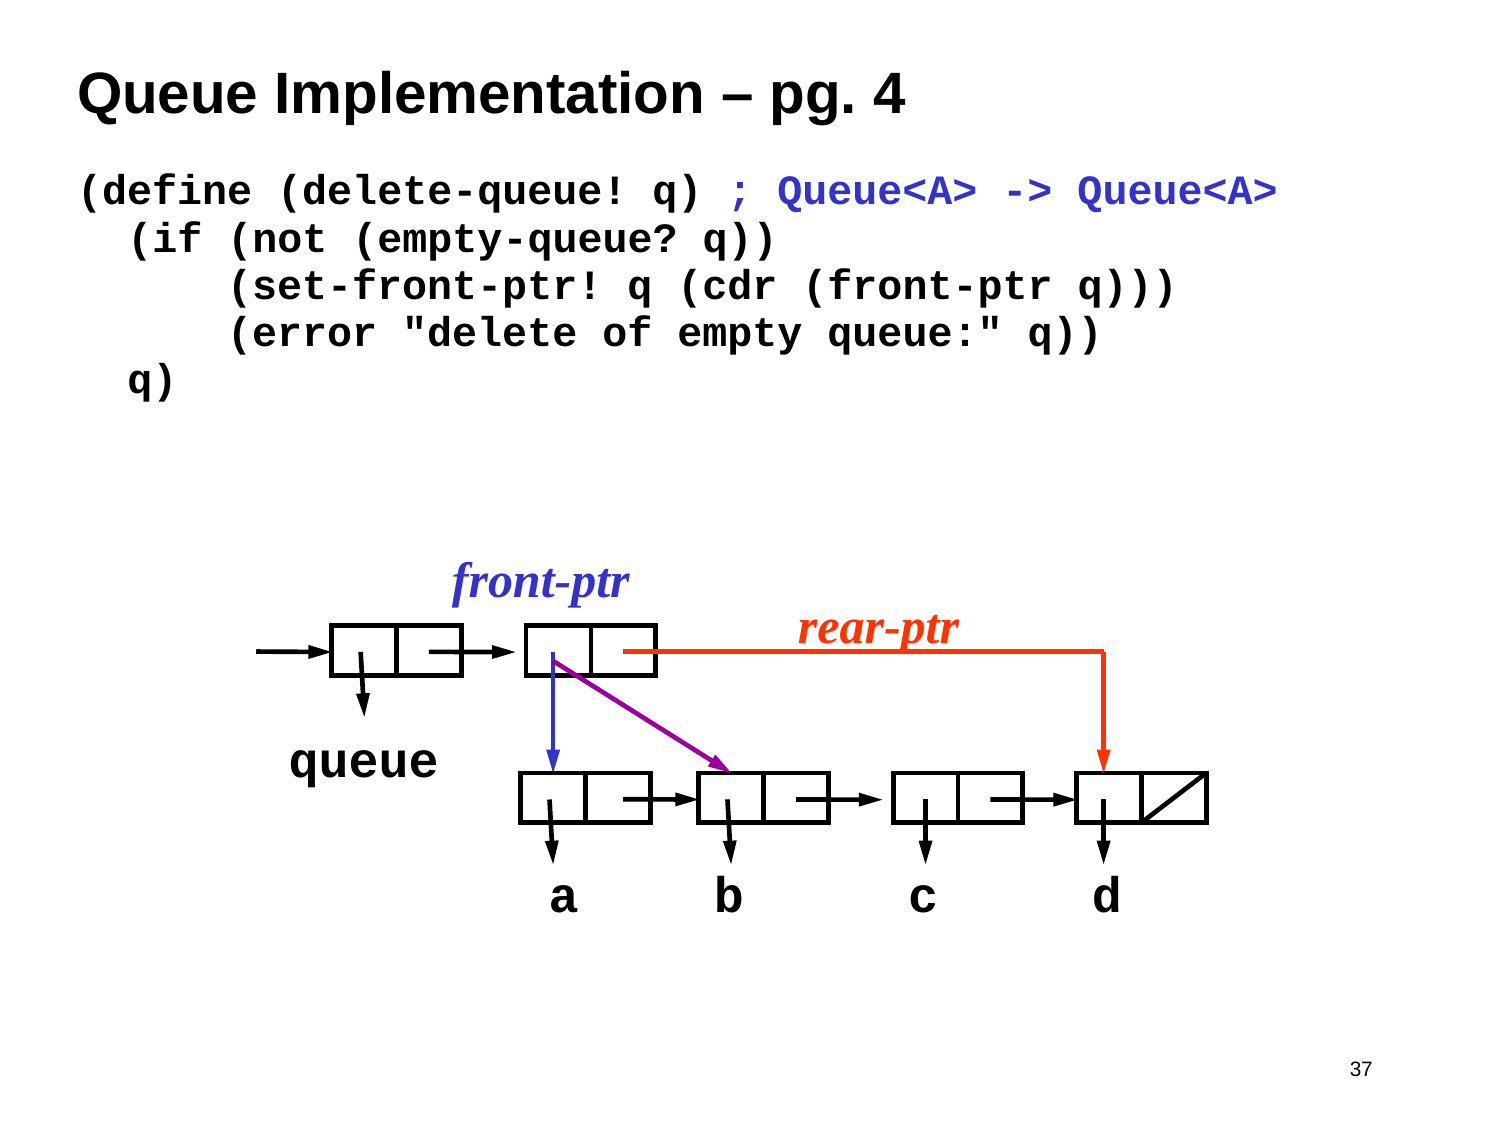

# Queue Implementation – pg. 4
(define (delete-queue! q) ; Queue<A> -> Queue<A>
 (if (not (empty-queue? q))
 (set-front-ptr! q (cdr (front-ptr q)))
 (error "delete of empty queue:" q))
 q)
front-ptr
rear-ptr
queue
a
b
c
d
37